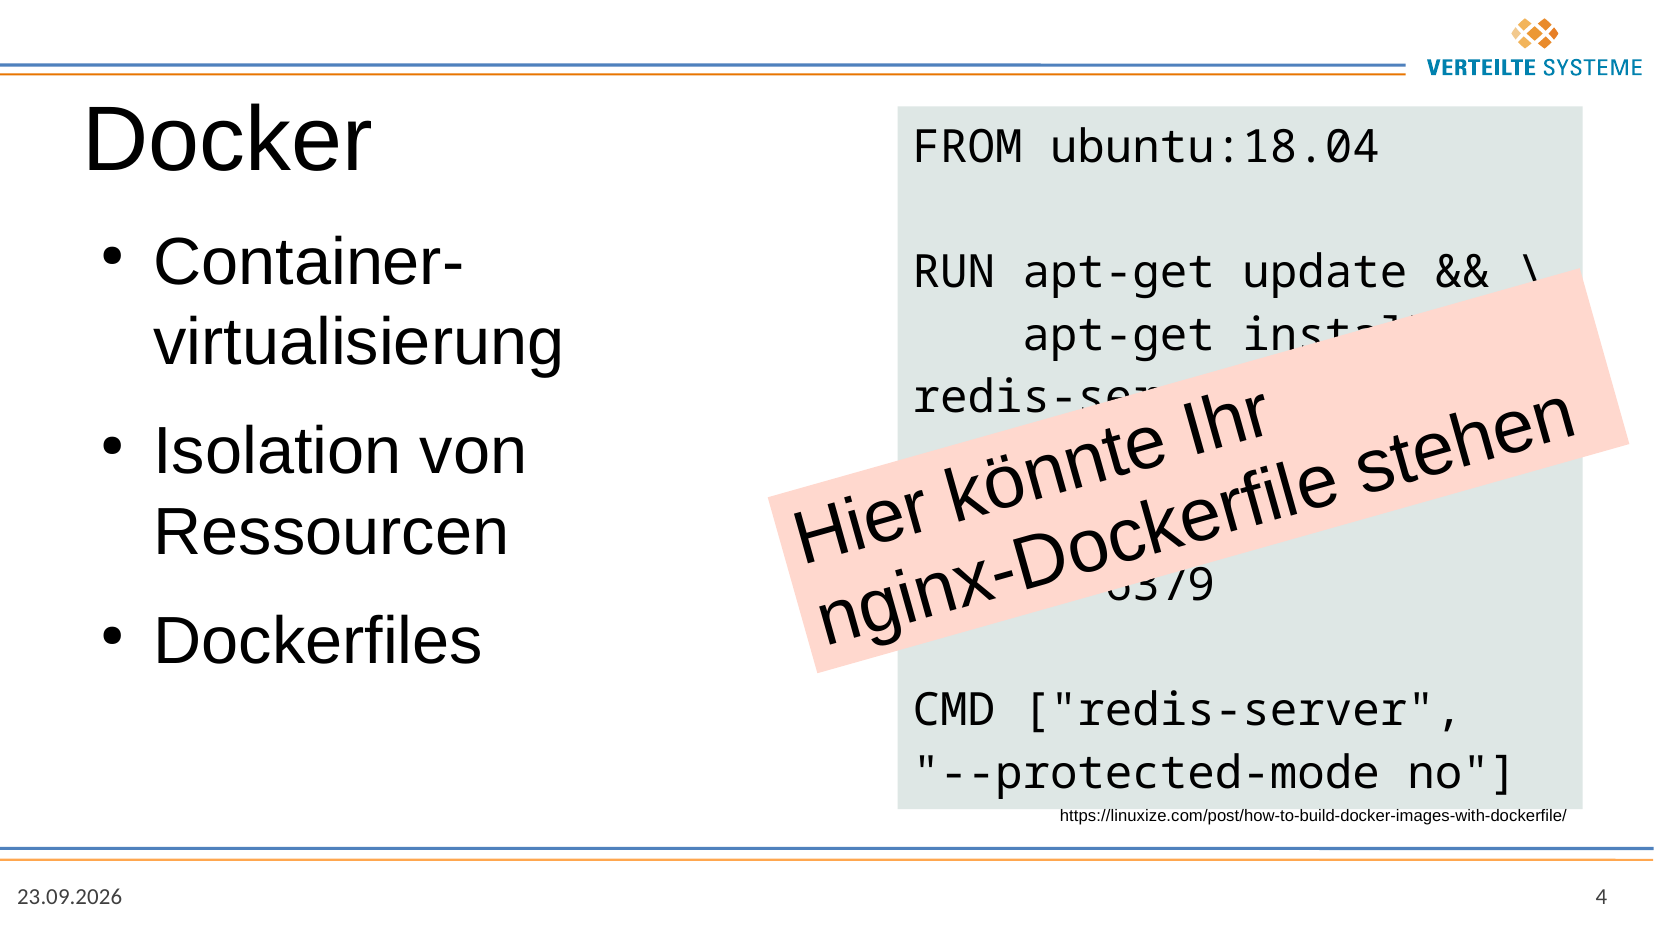

Docker
FROM ubuntu:18.04
RUN apt-get update && \
 apt-get install -y redis-server && \
 apt-get clean
EXPOSE 6379
CMD ["redis-server", "--protected-mode no"]
# Container-virtualisierung
Isolation von Ressourcen
Dockerfiles
Hier könnte Ihr
nginx-Dockerfile stehen
https://linuxize.com/post/how-to-build-docker-images-with-dockerfile/